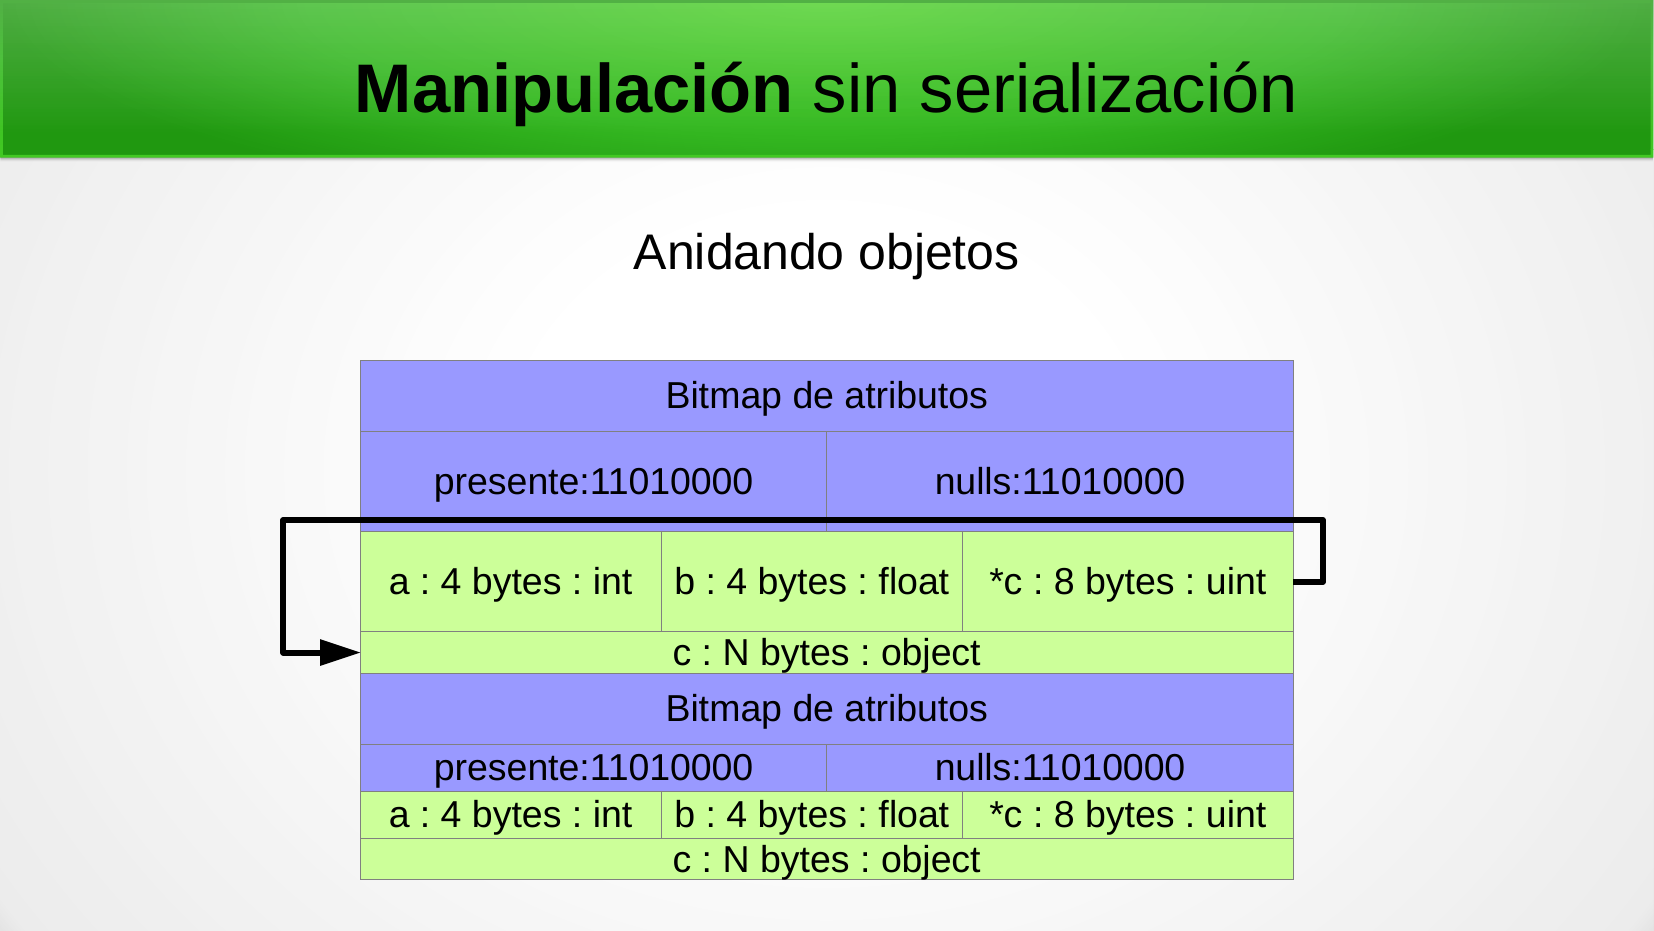

# Manipulación sin serialización
Anidando objetos
Bitmap de atributos
presente:11010000
nulls:11010000
a : 4 bytes : int
b : 4 bytes : float
*c : 8 bytes : uint
c : N bytes : object
Bitmap de atributos
presente:11010000
nulls:11010000
a : 4 bytes : int
b : 4 bytes : float
*c : 8 bytes : uint
c : N bytes : object